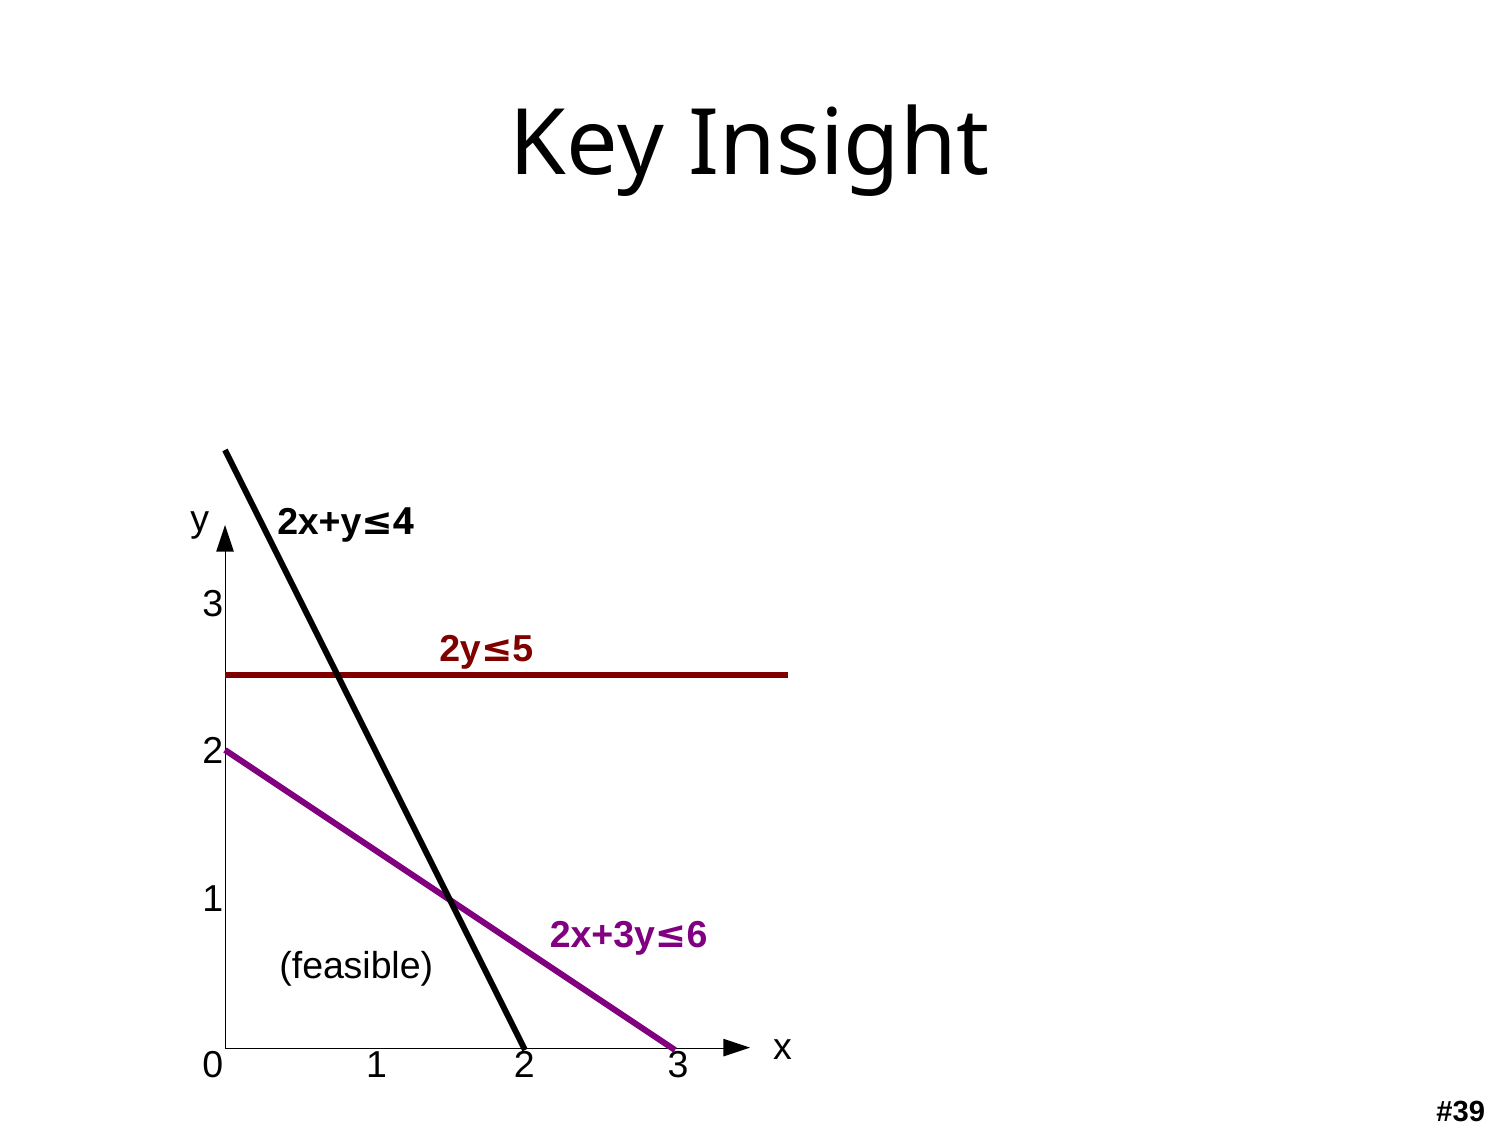

Each linear constraint (e.g., 2x+3y ≤ 6) corresponds to a half-plane
# Key Insight
2x+y≤4
y
3
2y≤5
2
1
2x+3y≤6
(feasible)
x
0
1
2
3
39